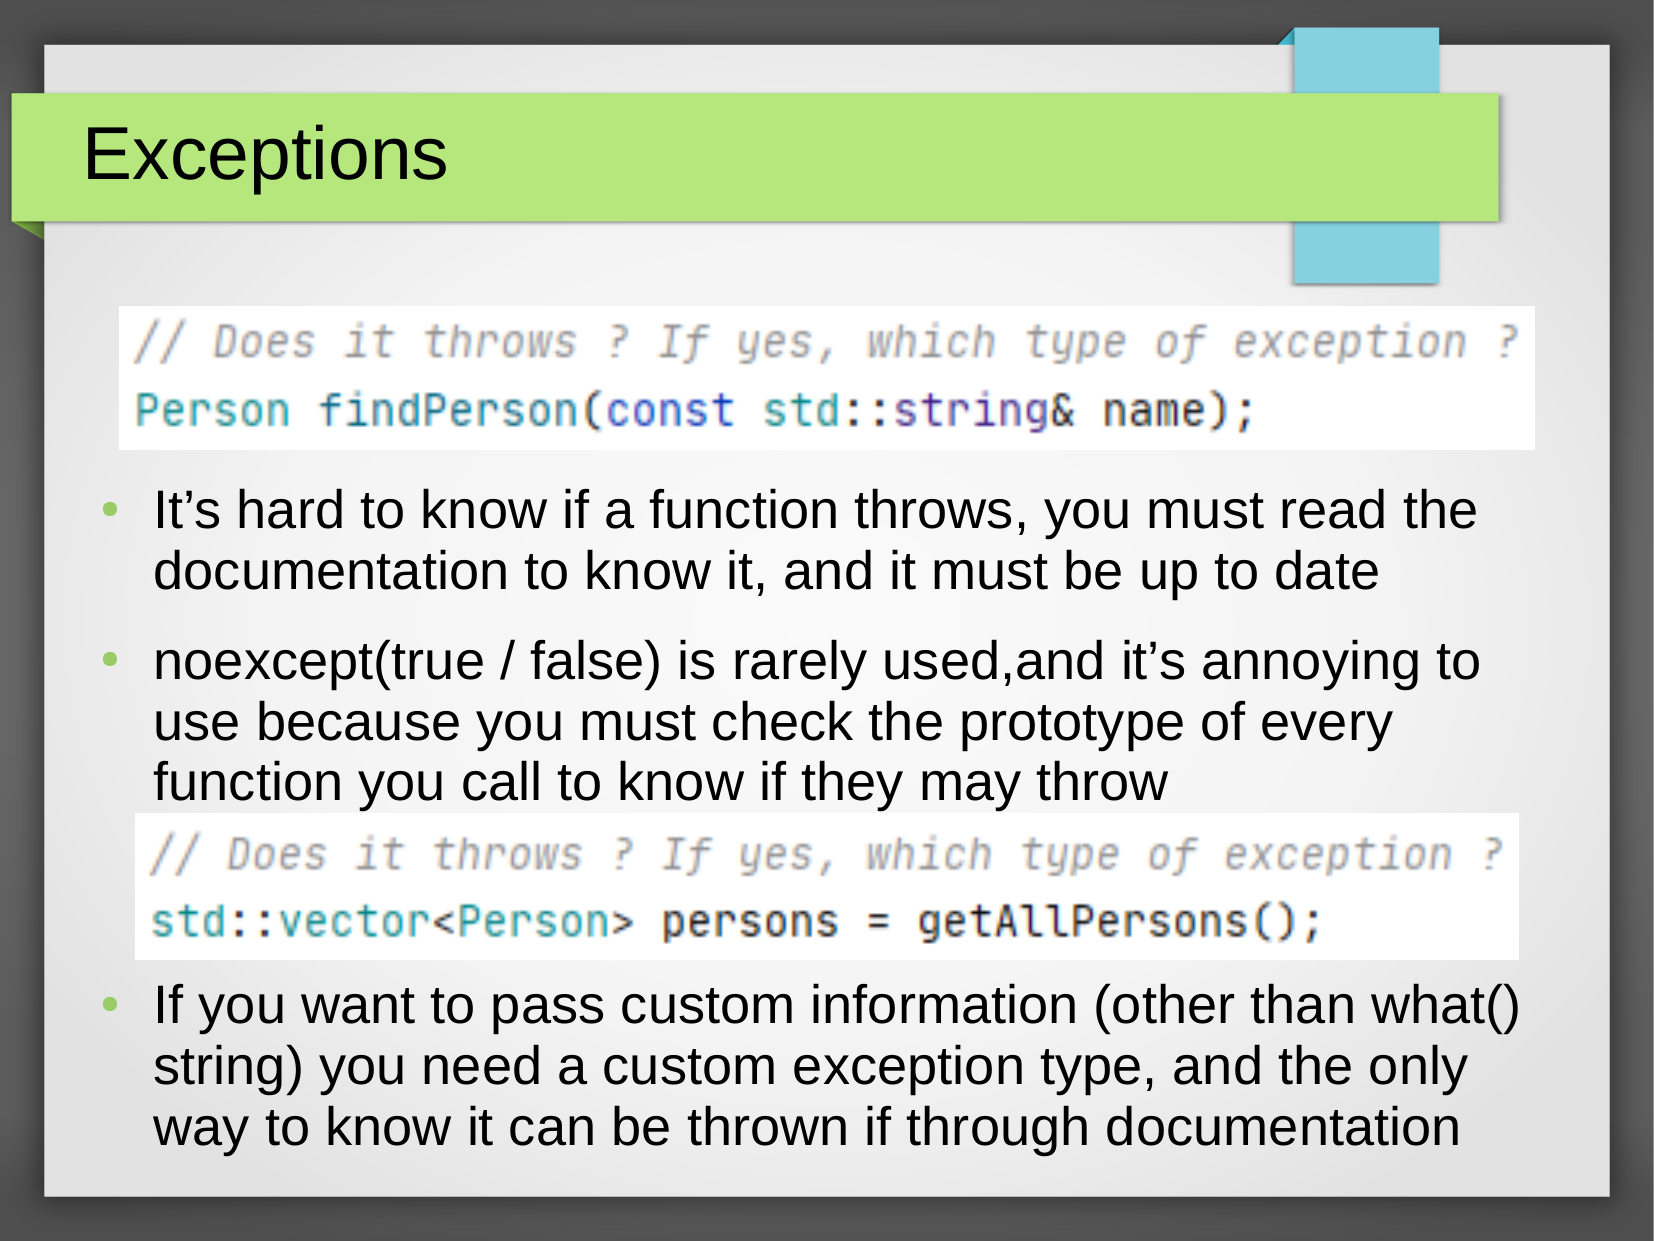

# Exceptions
It’s hard to know if a function throws, you must read the documentation to know it, and it must be up to date
noexcept(true / false) is rarely used,and it’s annoying to use because you must check the prototype of every function you call to know if they may throw
If you want to pass custom information (other than what() string) you need a custom exception type, and the only way to know it can be thrown if through documentation